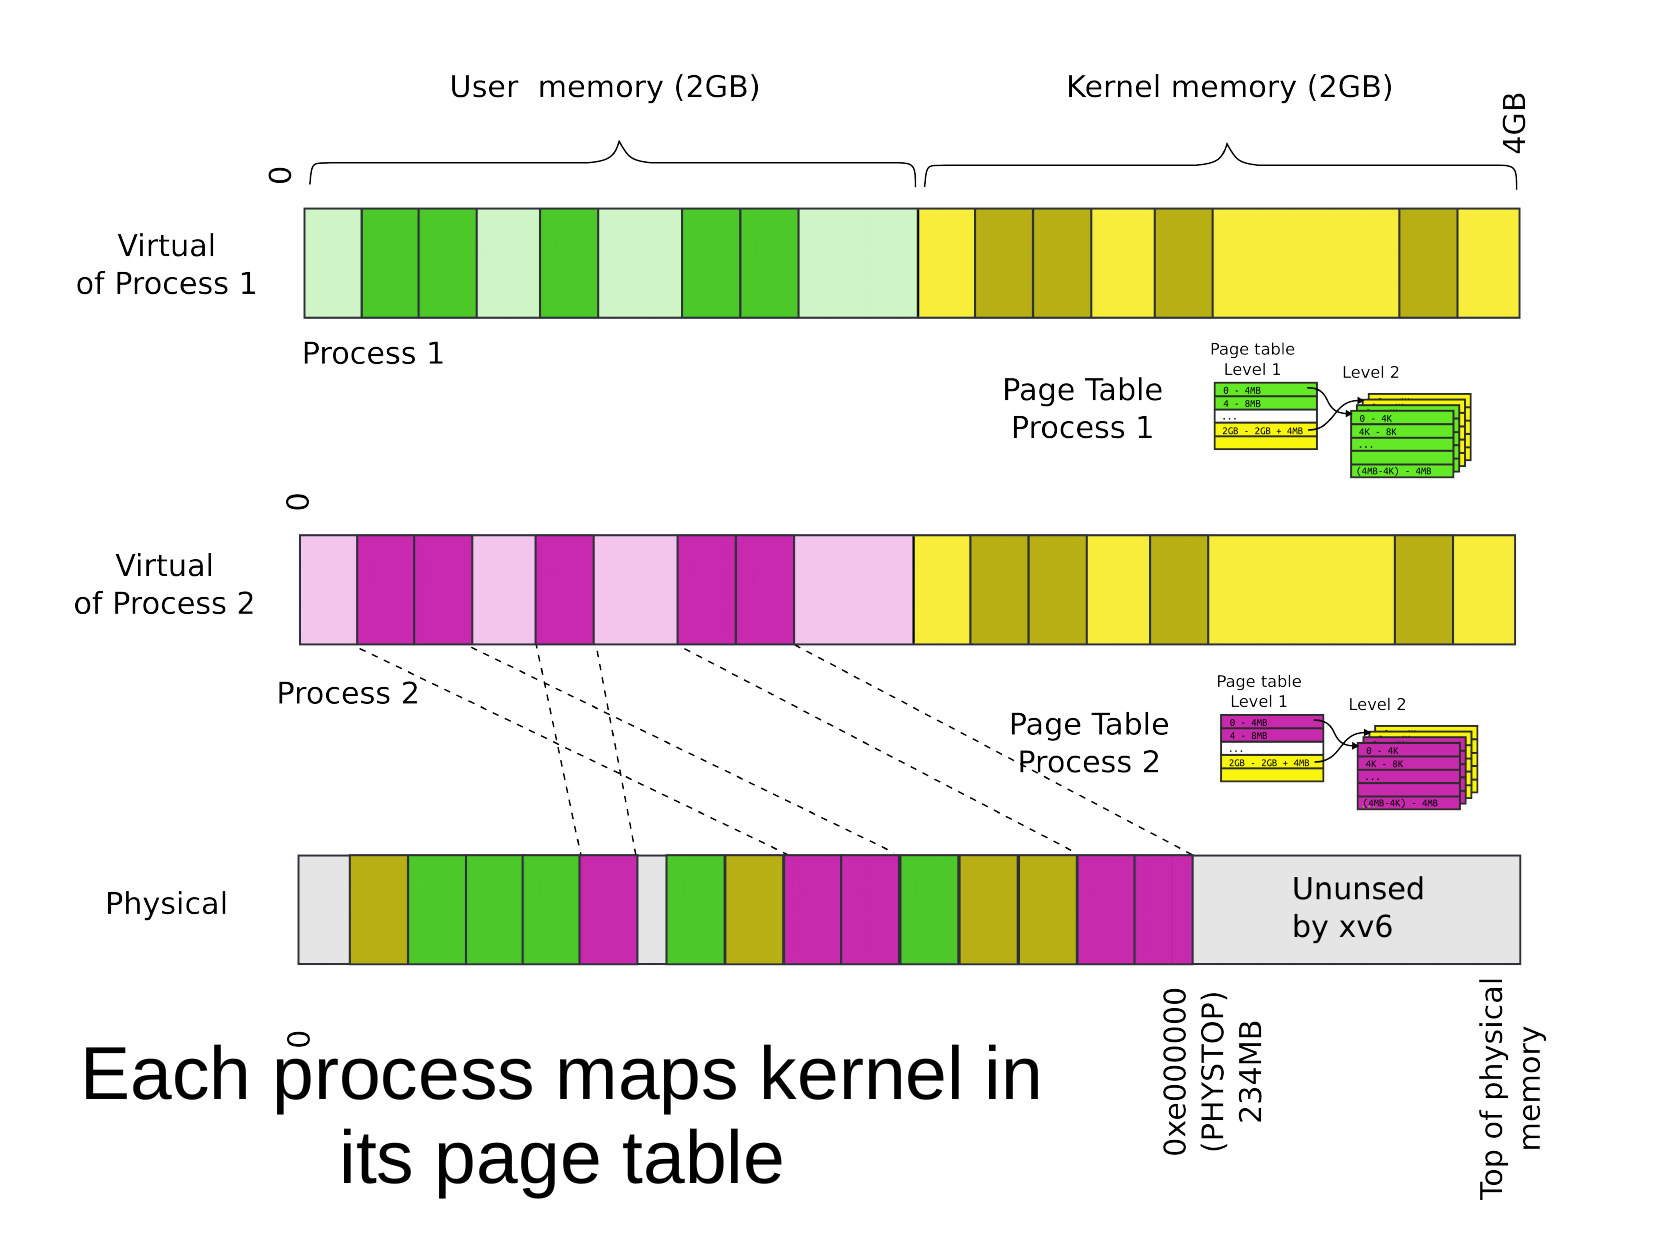

# Each process maps kernel in its page table